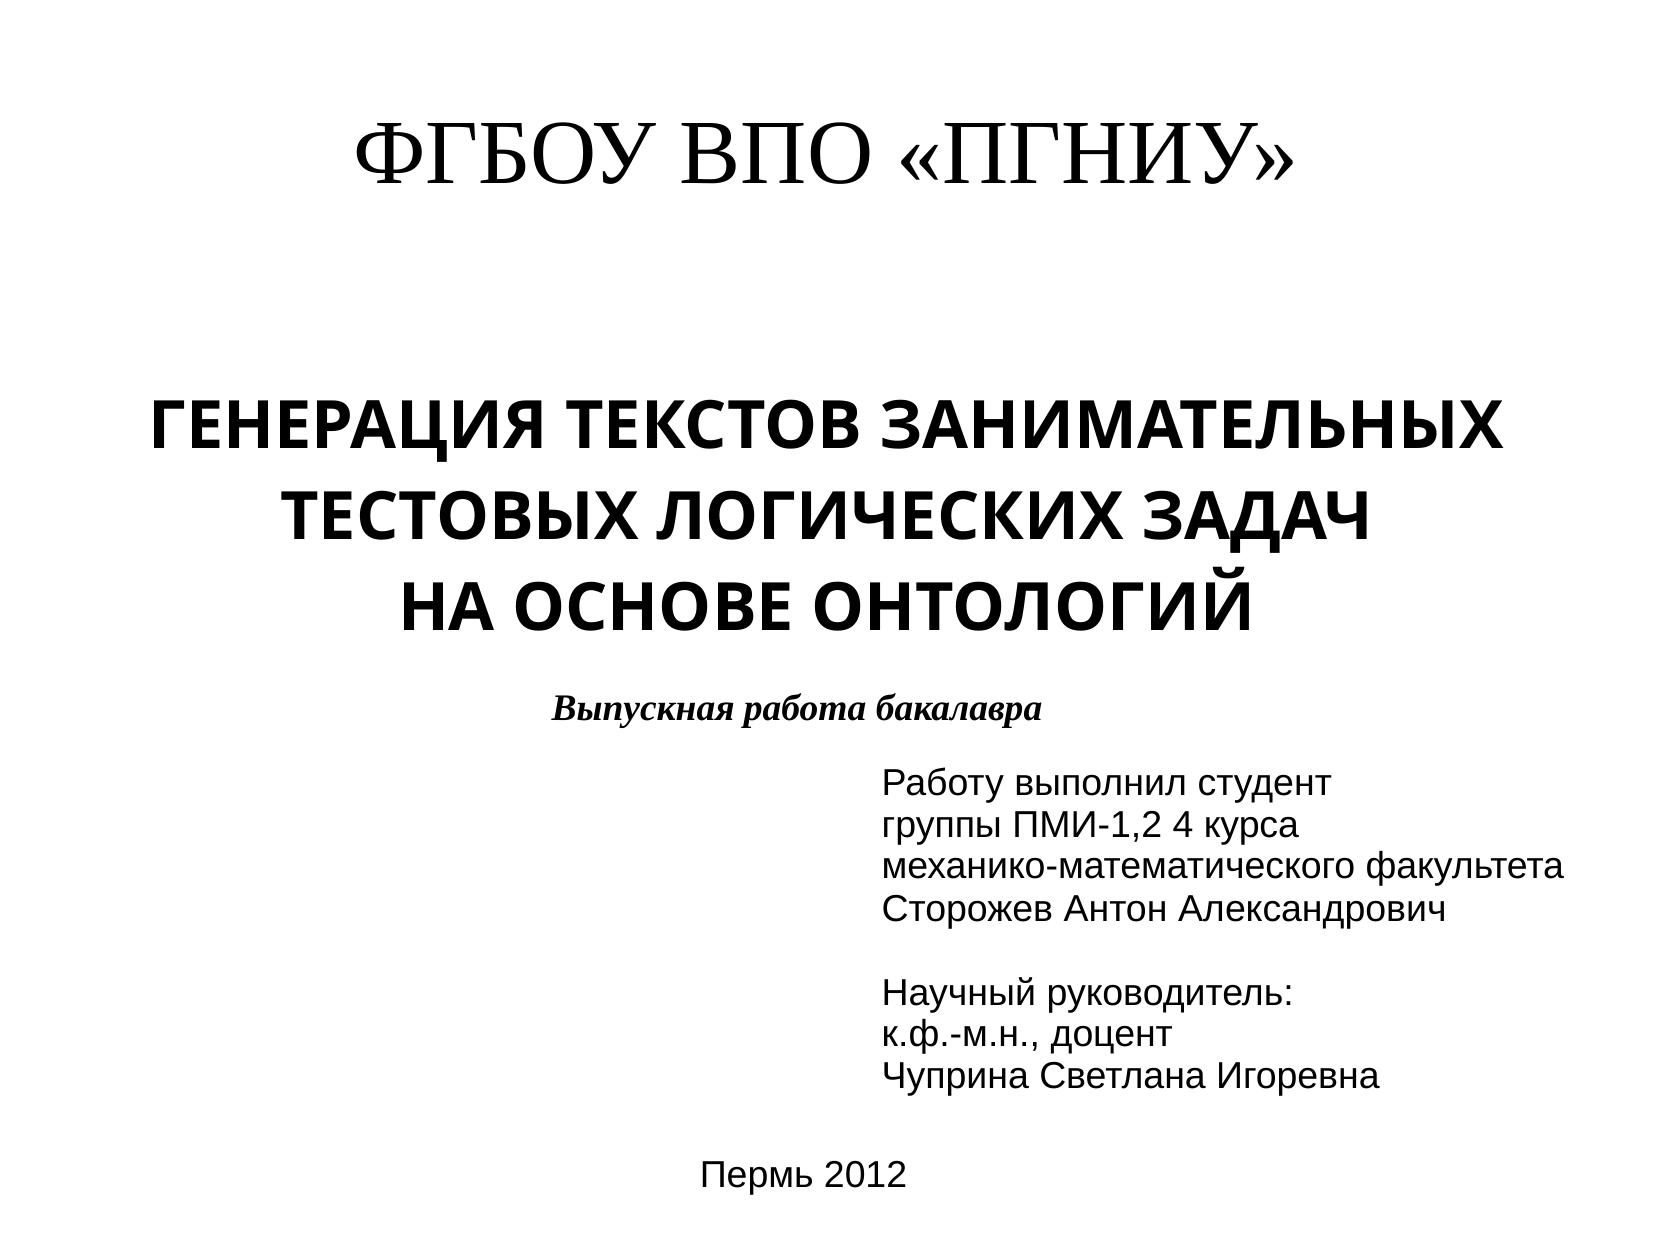

# ФГБОУ ВПО «ПГНИУ»
ГЕНЕРАЦИЯ ТЕКСТОВ ЗАНИМАТЕЛЬНЫХ ТЕСТОВЫХ ЛОГИЧЕСКИХ ЗАДАЧ НА ОСНОВЕ ОНТОЛОГИЙ
Выпускная работа бакалавра
Работу выполнил студент
группы ПМИ-1,2 4 курса
механико-математического факультета
Сторожев Антон Александрович
Научный руководитель:
к.ф.-м.н., доцент
Чуприна Светлана Игоревна
Пермь 2012